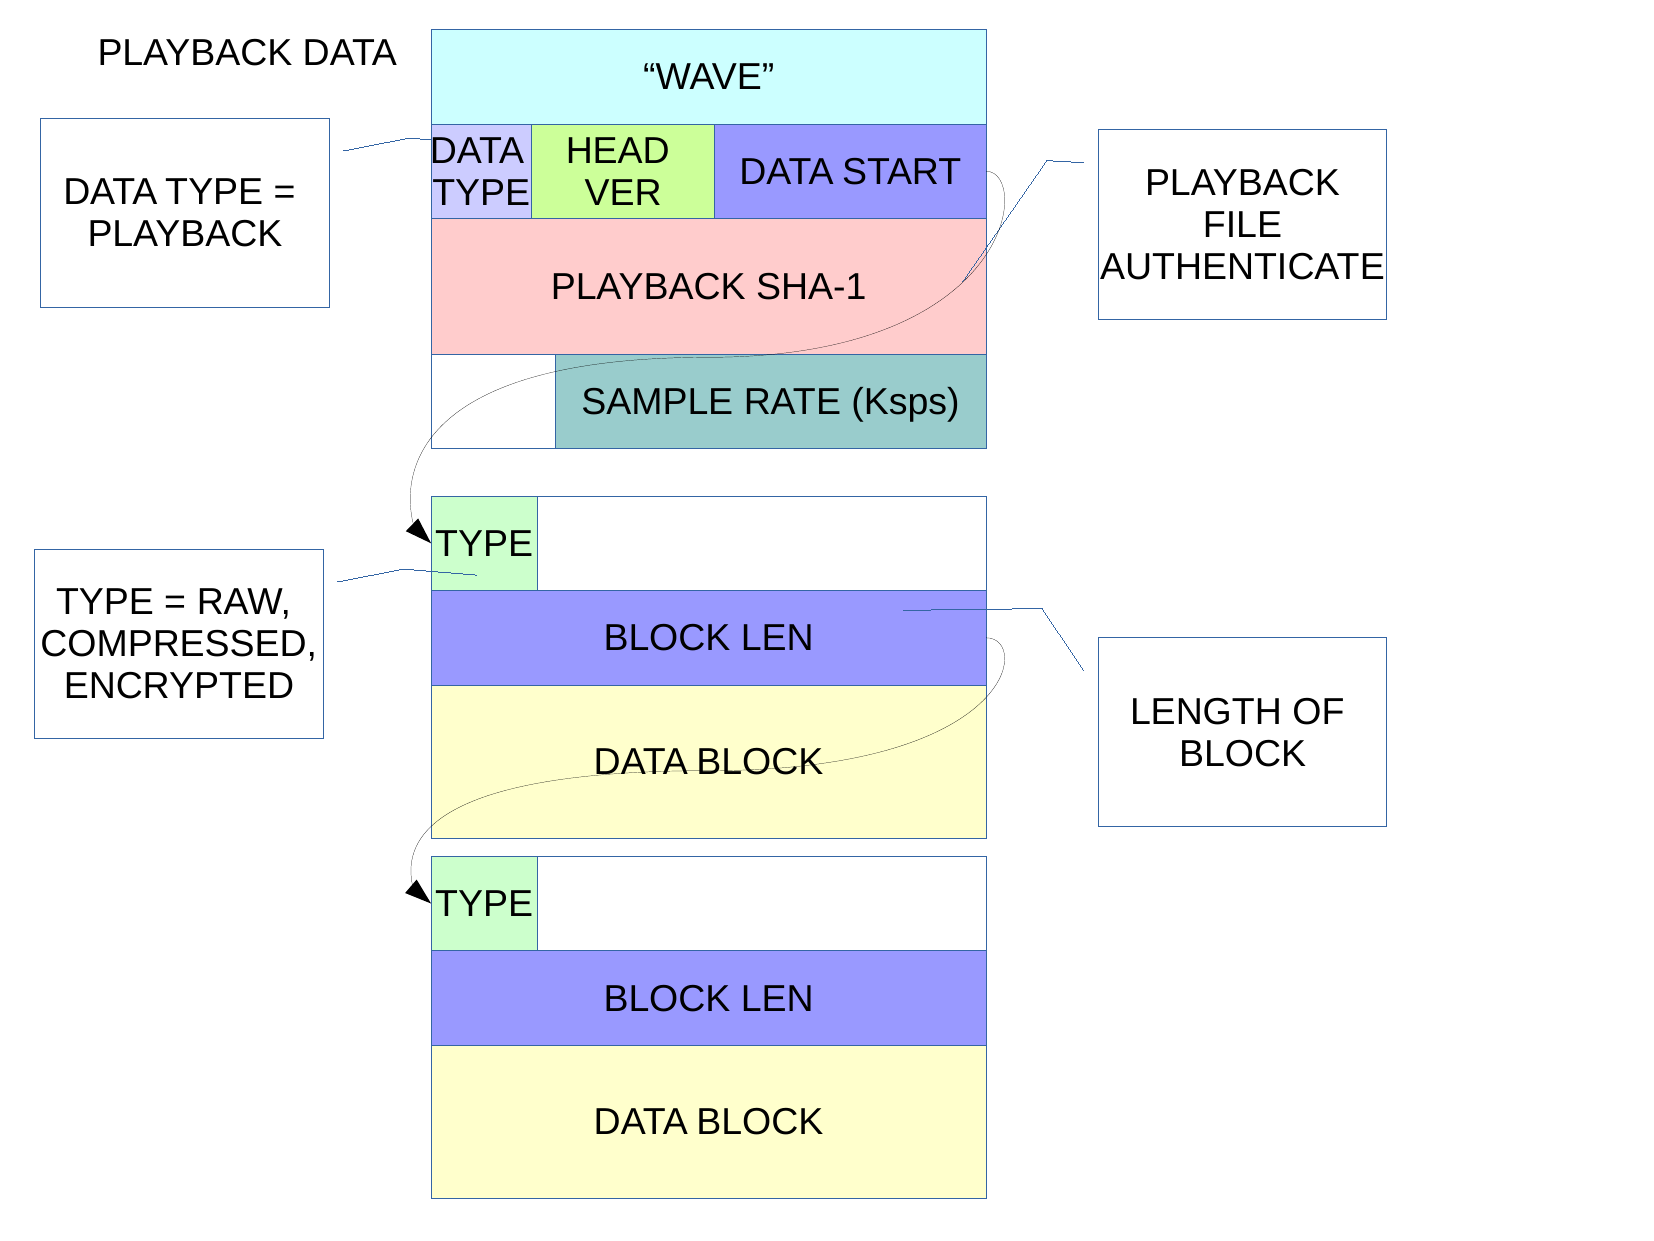

PLAYBACK DATA
“WAVE”
DATA TYPE =
PLAYBACK
DATA
TYPE
HEAD
VER
DATA START
PLAYBACK
FILE
AUTHENTICATE
PLAYBACK SHA-1
SAMPLE RATE (Ksps)
TYPE
TYPE = RAW,
COMPRESSED,
ENCRYPTED
BLOCK LEN
LENGTH OF
BLOCK
DATA BLOCK
TYPE
BLOCK LEN
DATA BLOCK